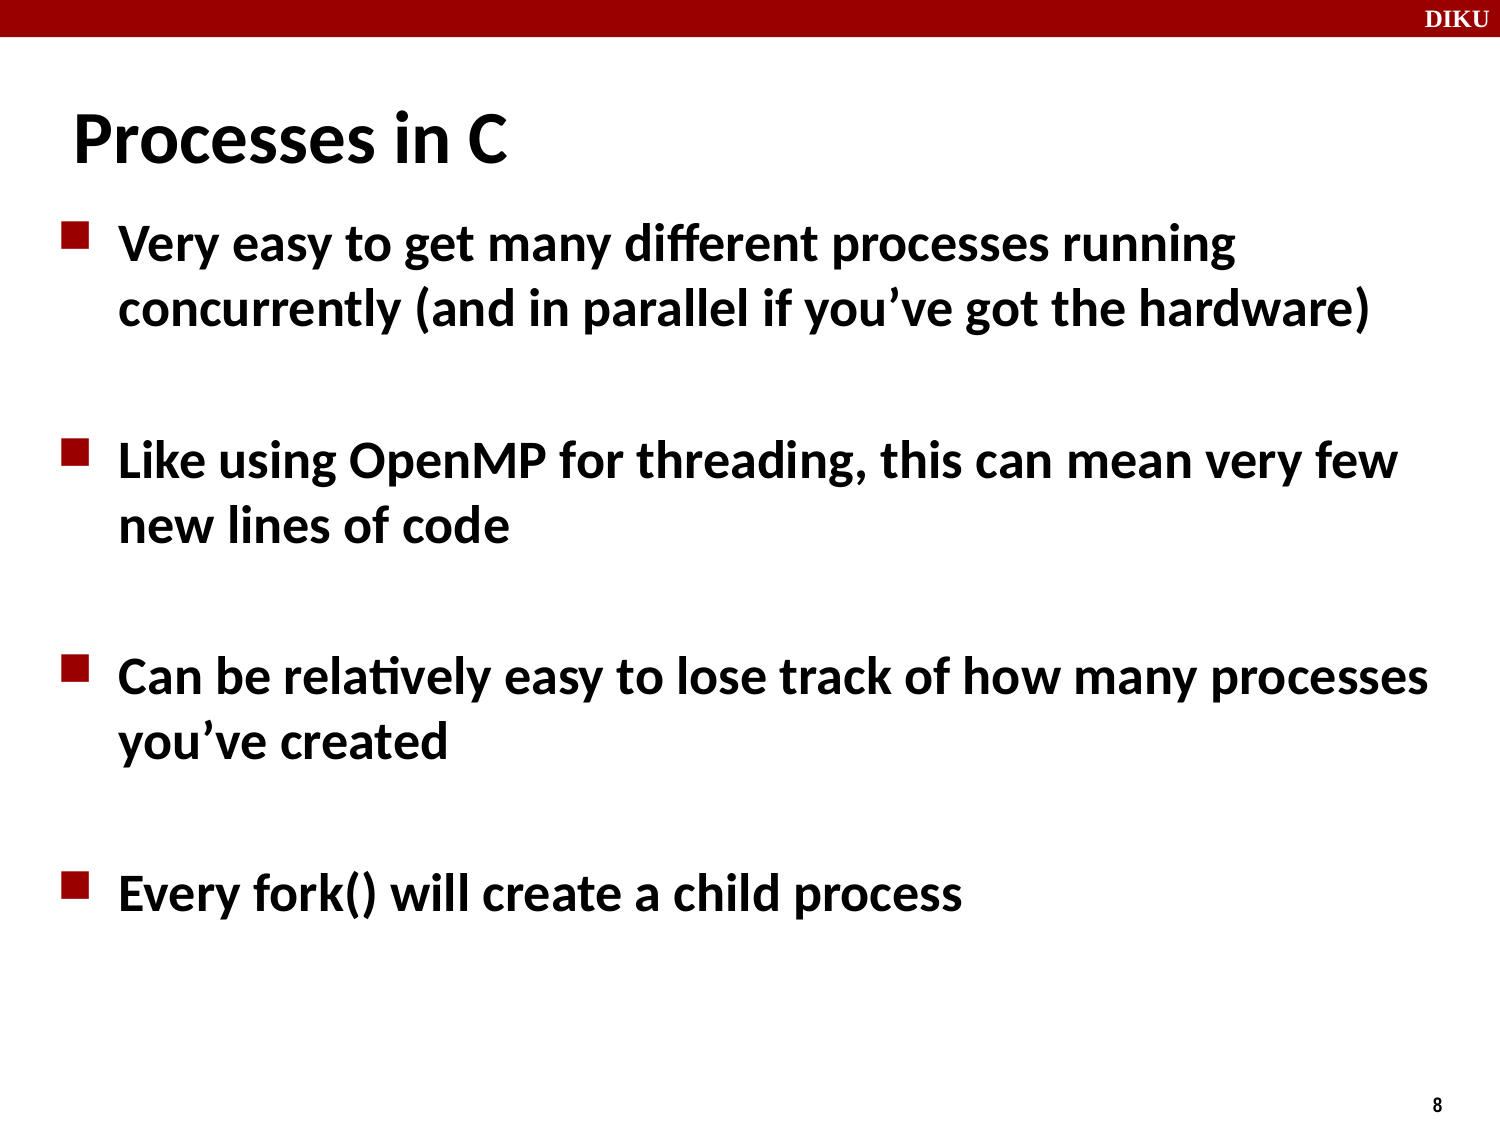

Processes in C
Very easy to get many different processes running concurrently (and in parallel if you’ve got the hardware)
Like using OpenMP for threading, this can mean very few new lines of code
Can be relatively easy to lose track of how many processes you’ve created
Every fork() will create a child process